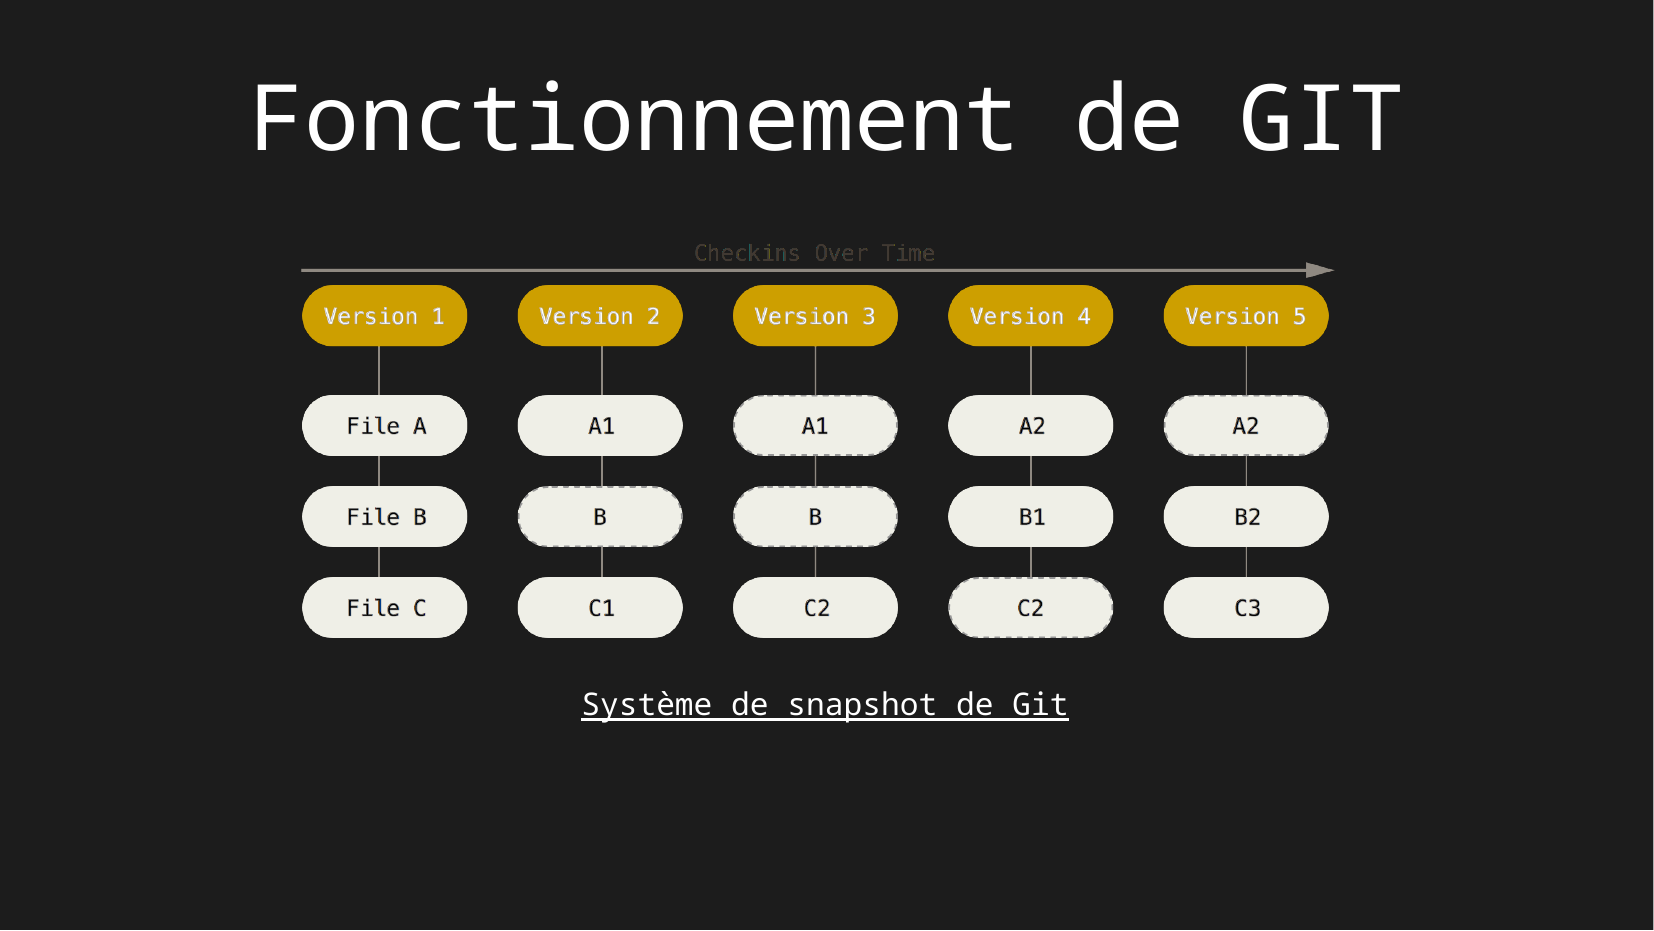

# Fonctionnement de GIT
Système de snapshot de Git